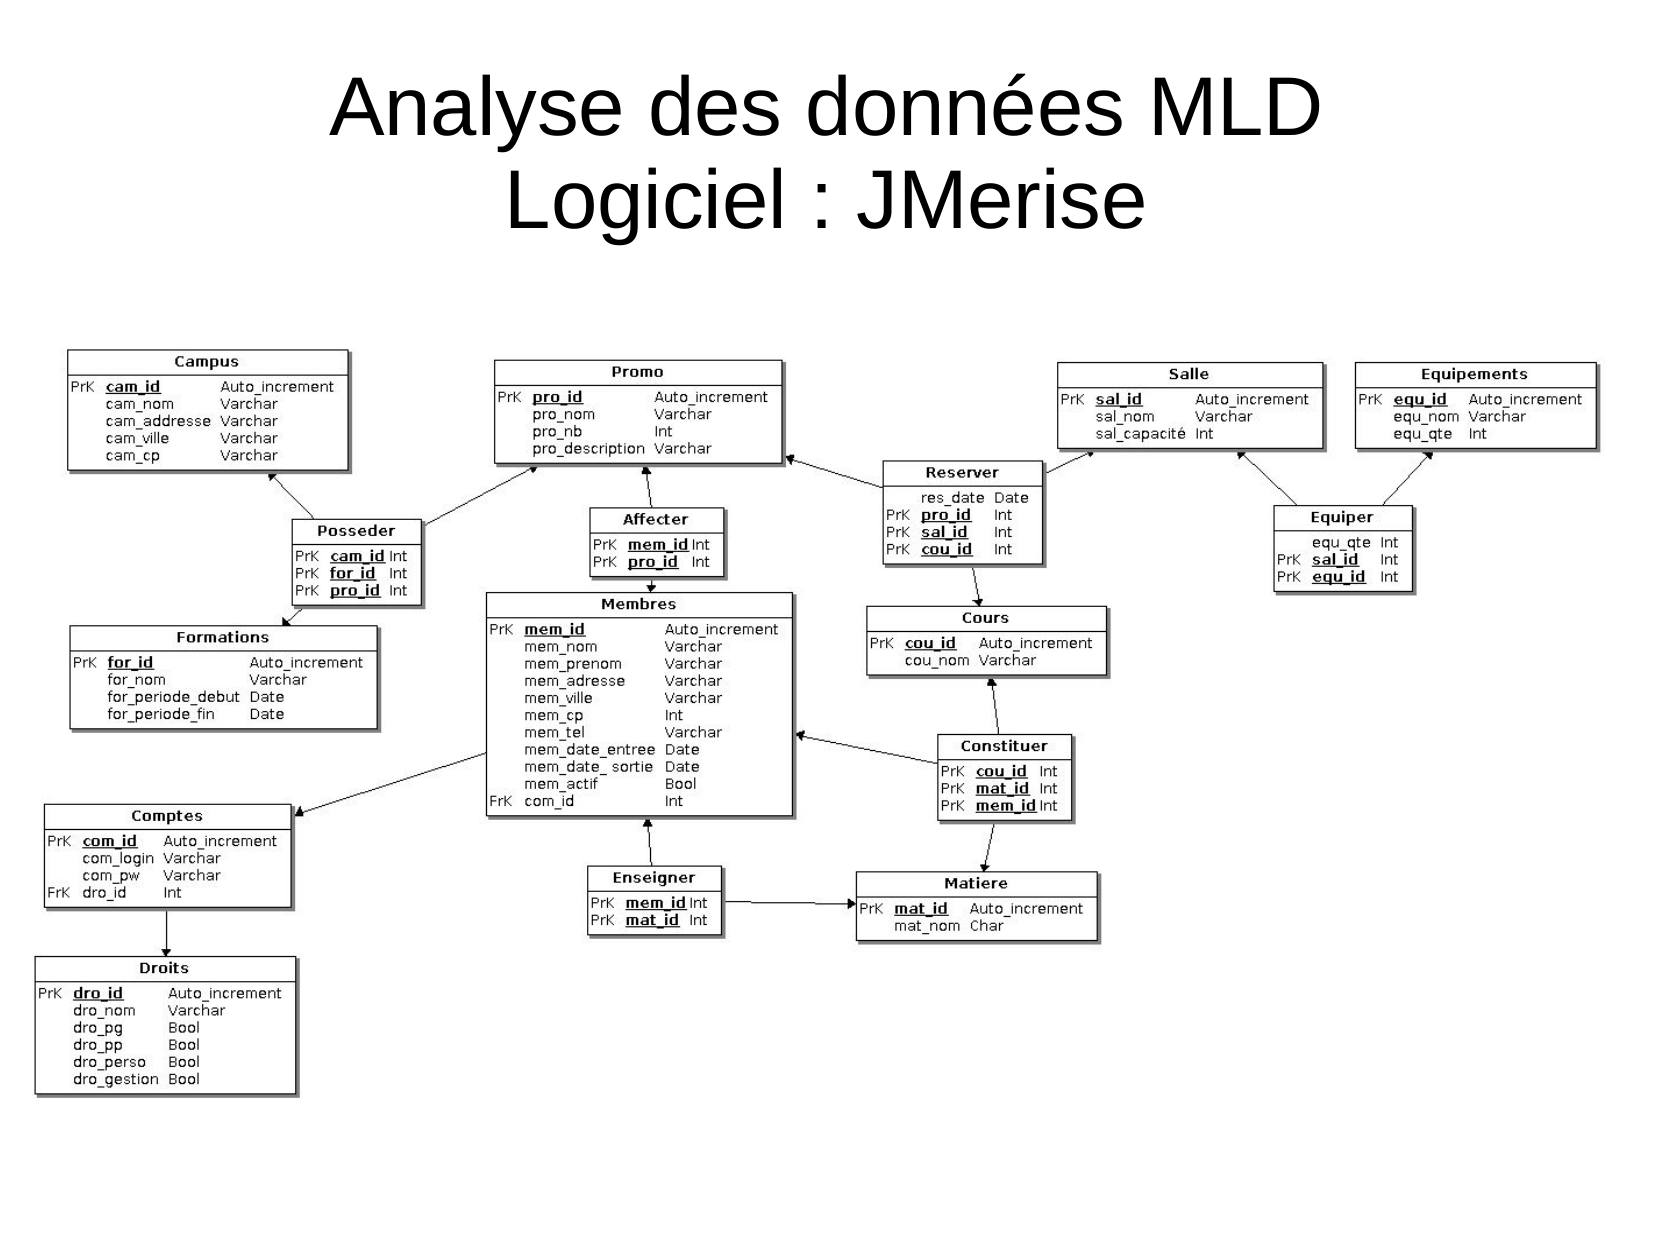

# Analyse des données MLD Logiciel : JMerise